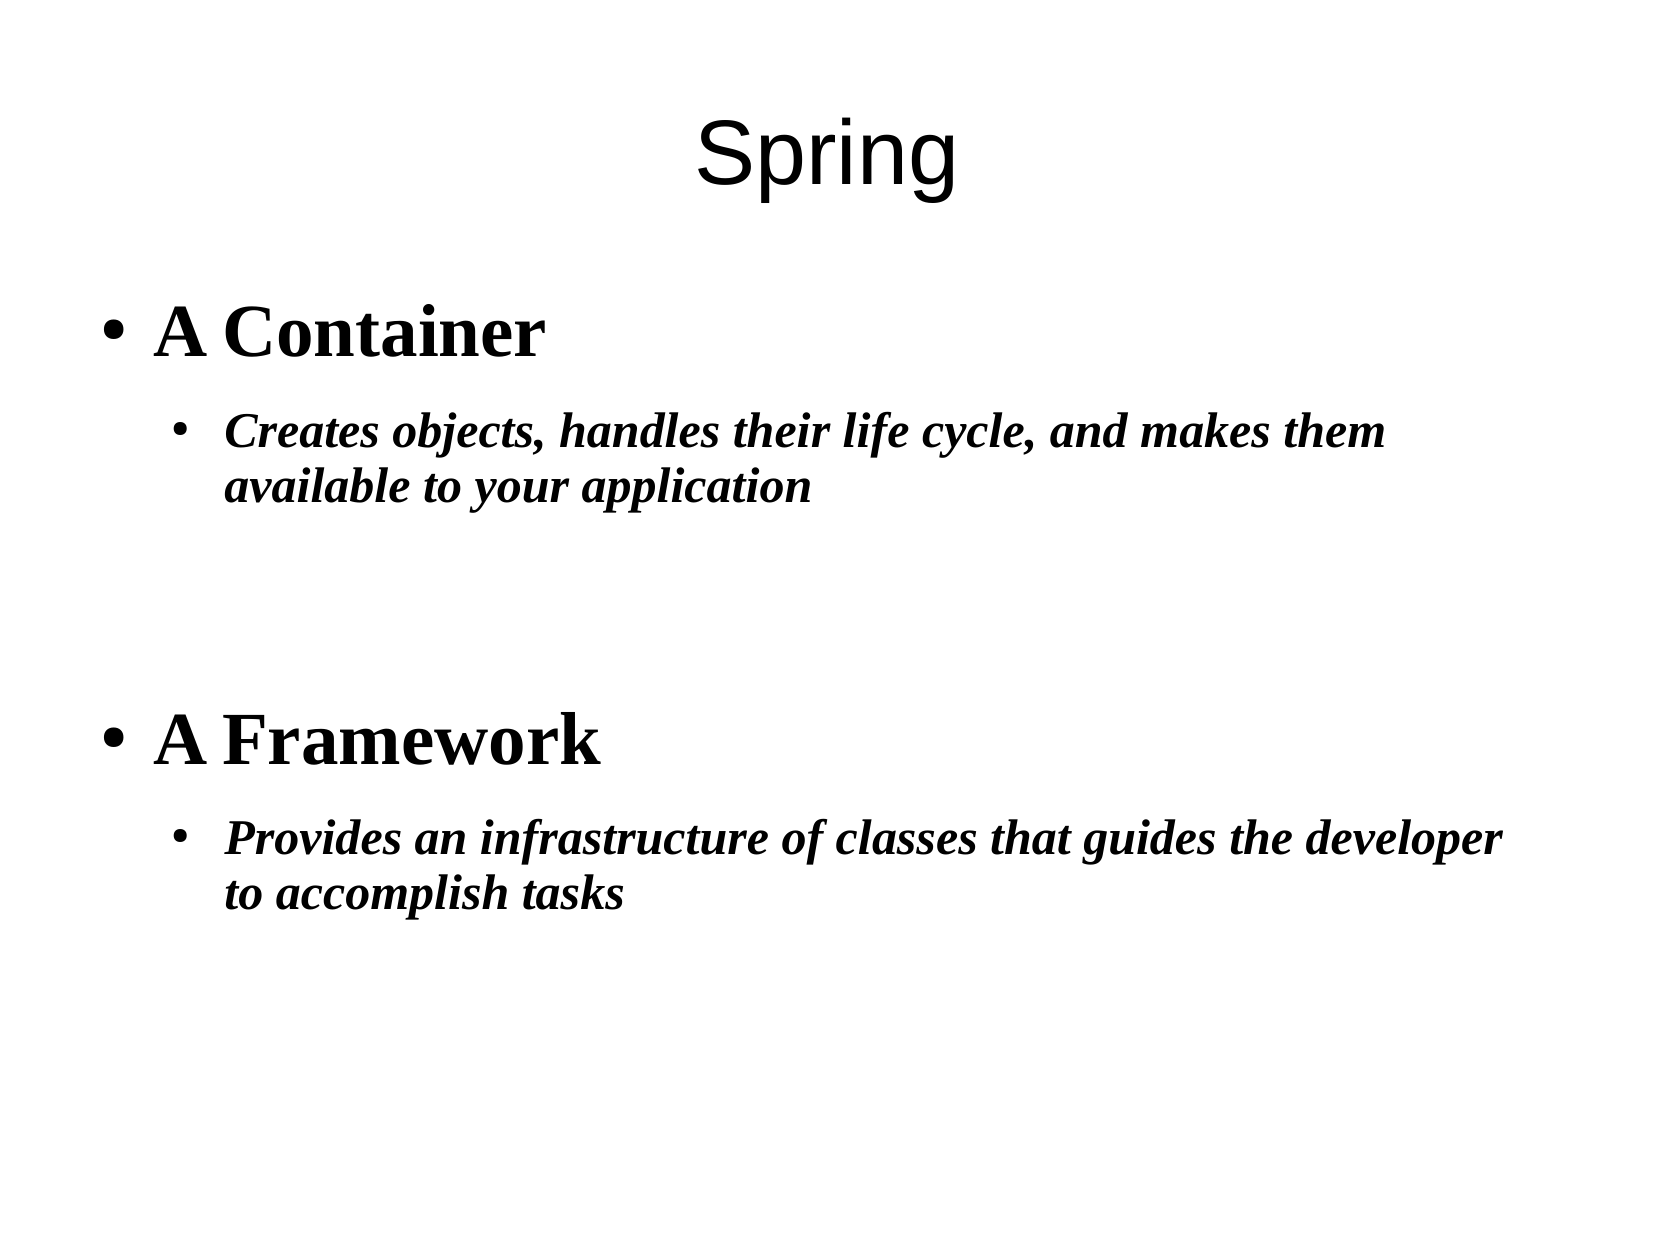

# Spring
A Container
Creates objects, handles their life cycle, and makes them available to your application
A Framework
Provides an infrastructure of classes that guides the developer to accomplish tasks